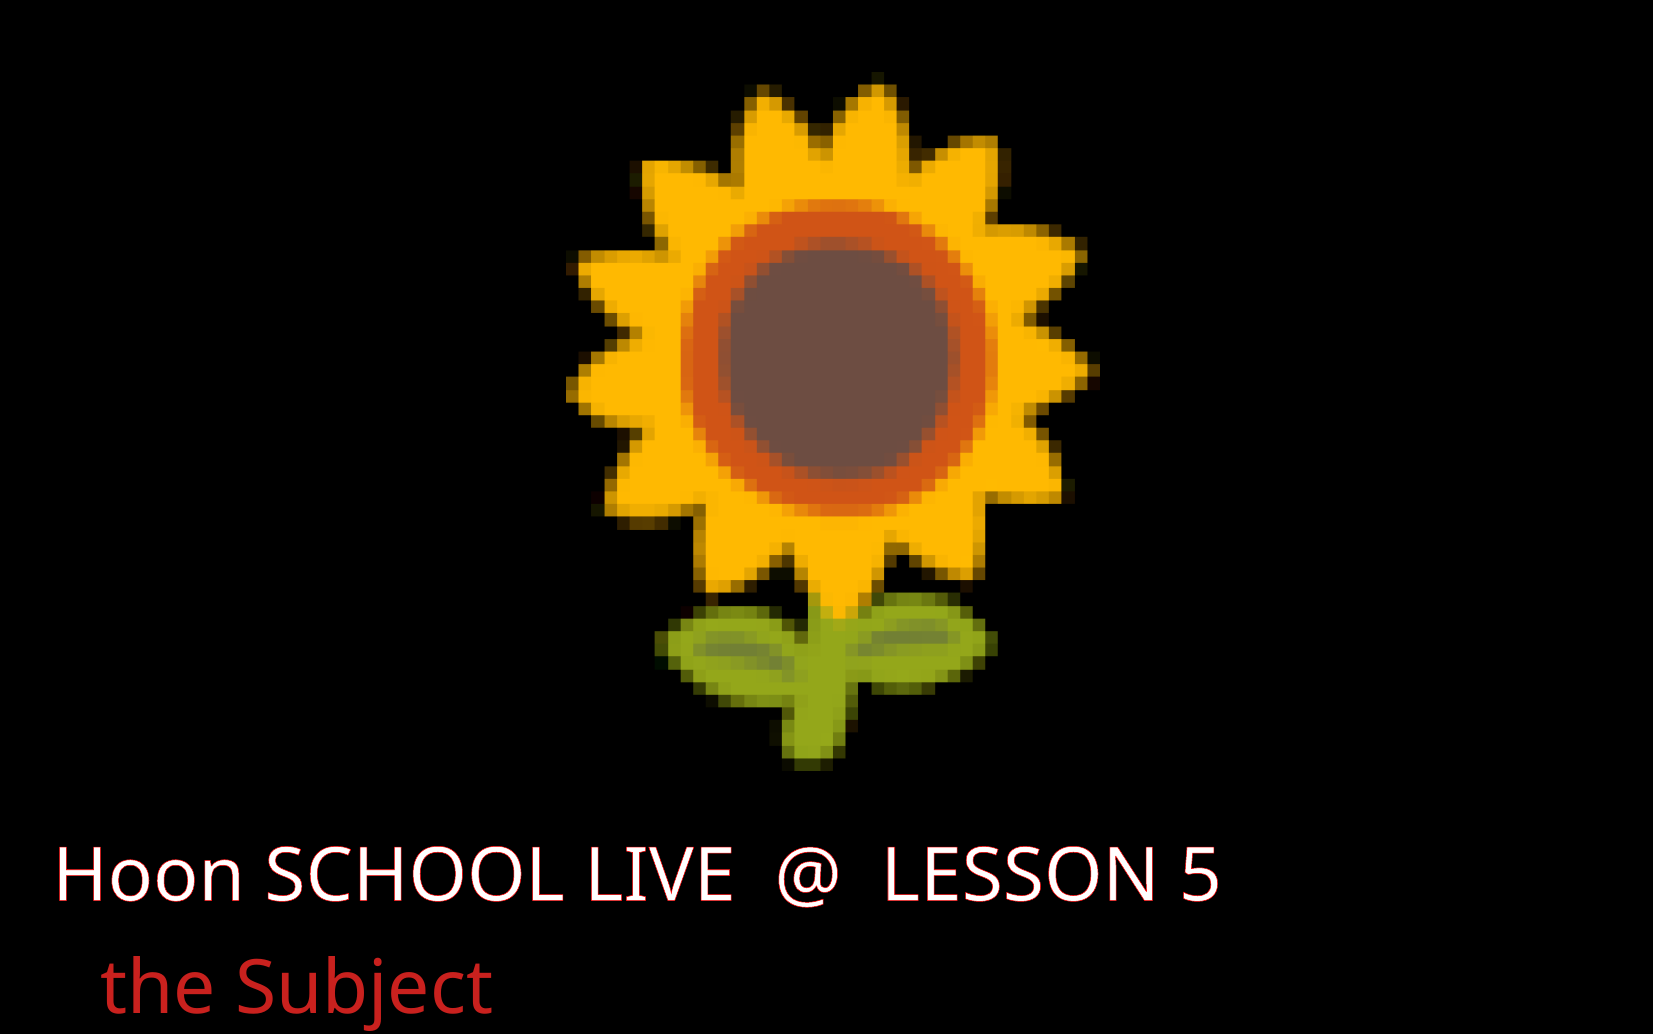

Hoon SCHOOL LIVE @ LESSON 5
Athe Subject